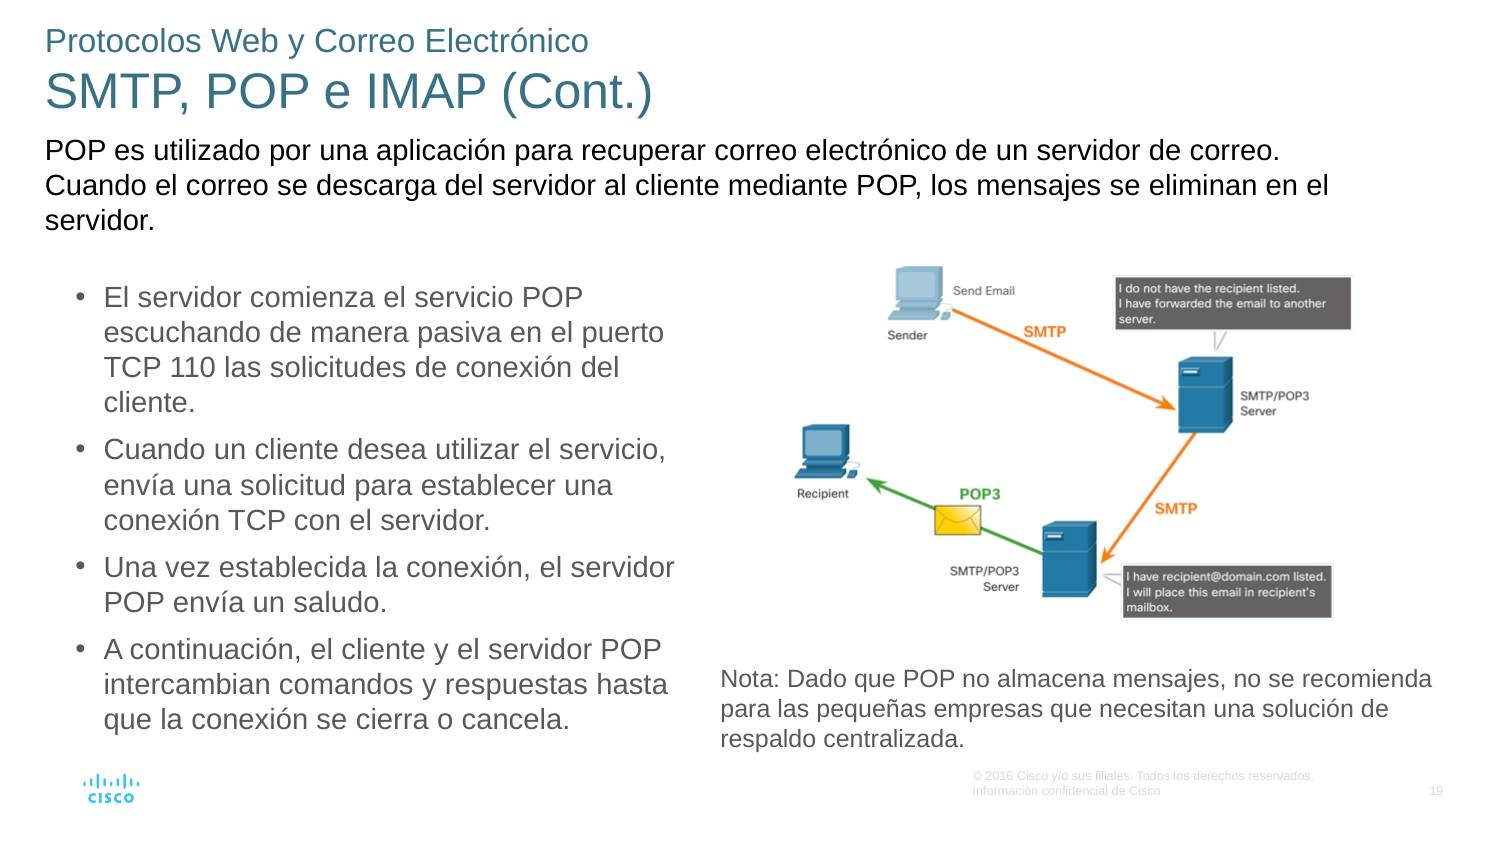

# Protocolos Web y Correo Electrónico SMTP, POP e IMAP (Cont.)
POP es utilizado por una aplicación para recuperar correo electrónico de un servidor de correo. Cuando el correo se descarga del servidor al cliente mediante POP, los mensajes se eliminan en el servidor.
El servidor comienza el servicio POP escuchando de manera pasiva en el puerto TCP 110 las solicitudes de conexión del cliente.
Cuando un cliente desea utilizar el servicio, envía una solicitud para establecer una conexión TCP con el servidor.
Una vez establecida la conexión, el servidor POP envía un saludo.
A continuación, el cliente y el servidor POP intercambian comandos y respuestas hasta que la conexión se cierra o cancela.
Nota: Dado que POP no almacena mensajes, no se recomienda para las pequeñas empresas que necesitan una solución de respaldo centralizada.